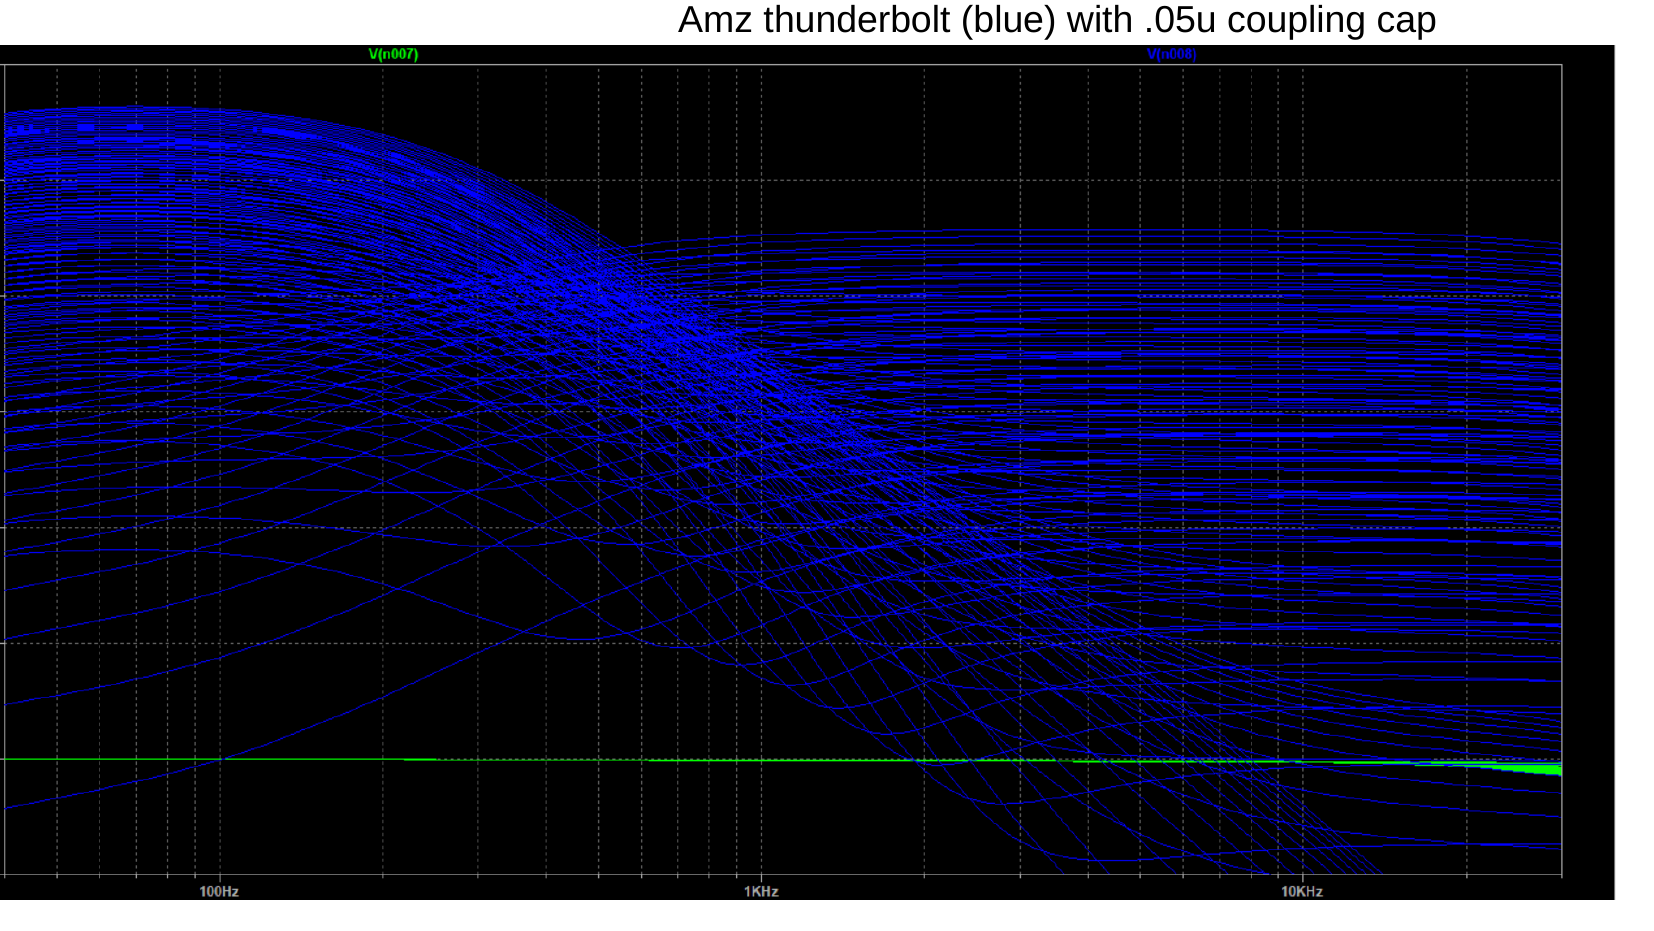

Amz thunderbolt (blue) with .05u coupling cap
#